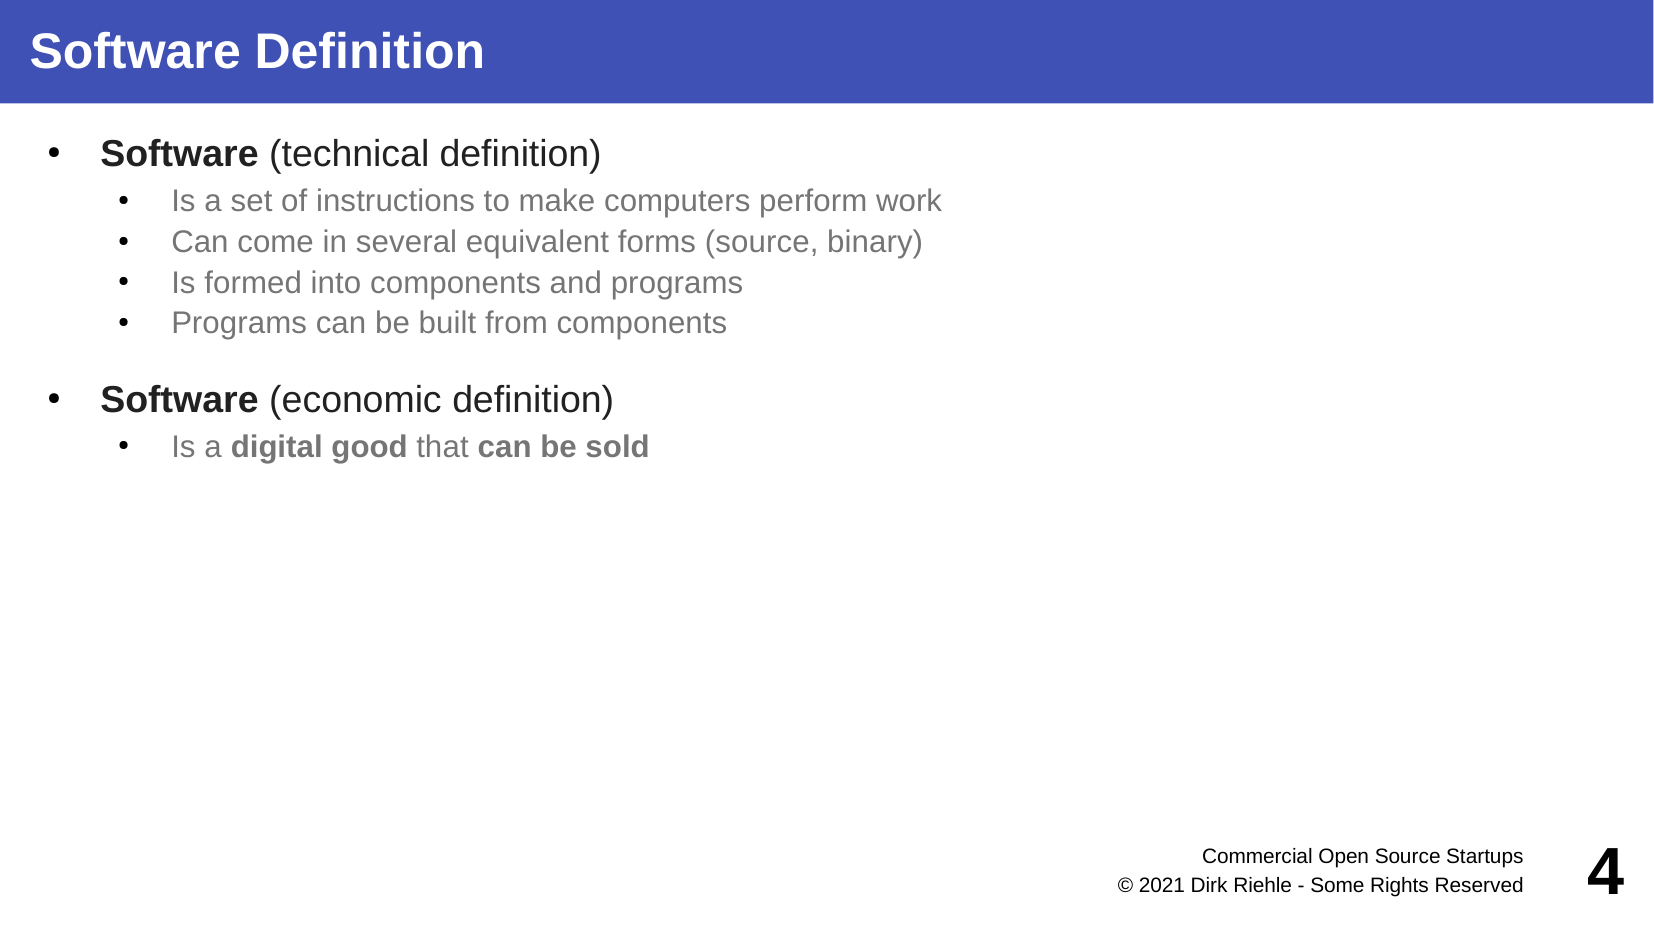

# Software Definition
Software (technical definition)
Is a set of instructions to make computers perform work
Can come in several equivalent forms (source, binary)
Is formed into components and programs
Programs can be built from components
Software (economic definition)
Is a digital good that can be sold
Commercial Open Source Startups
4
© 2021 Dirk Riehle - Some Rights Reserved